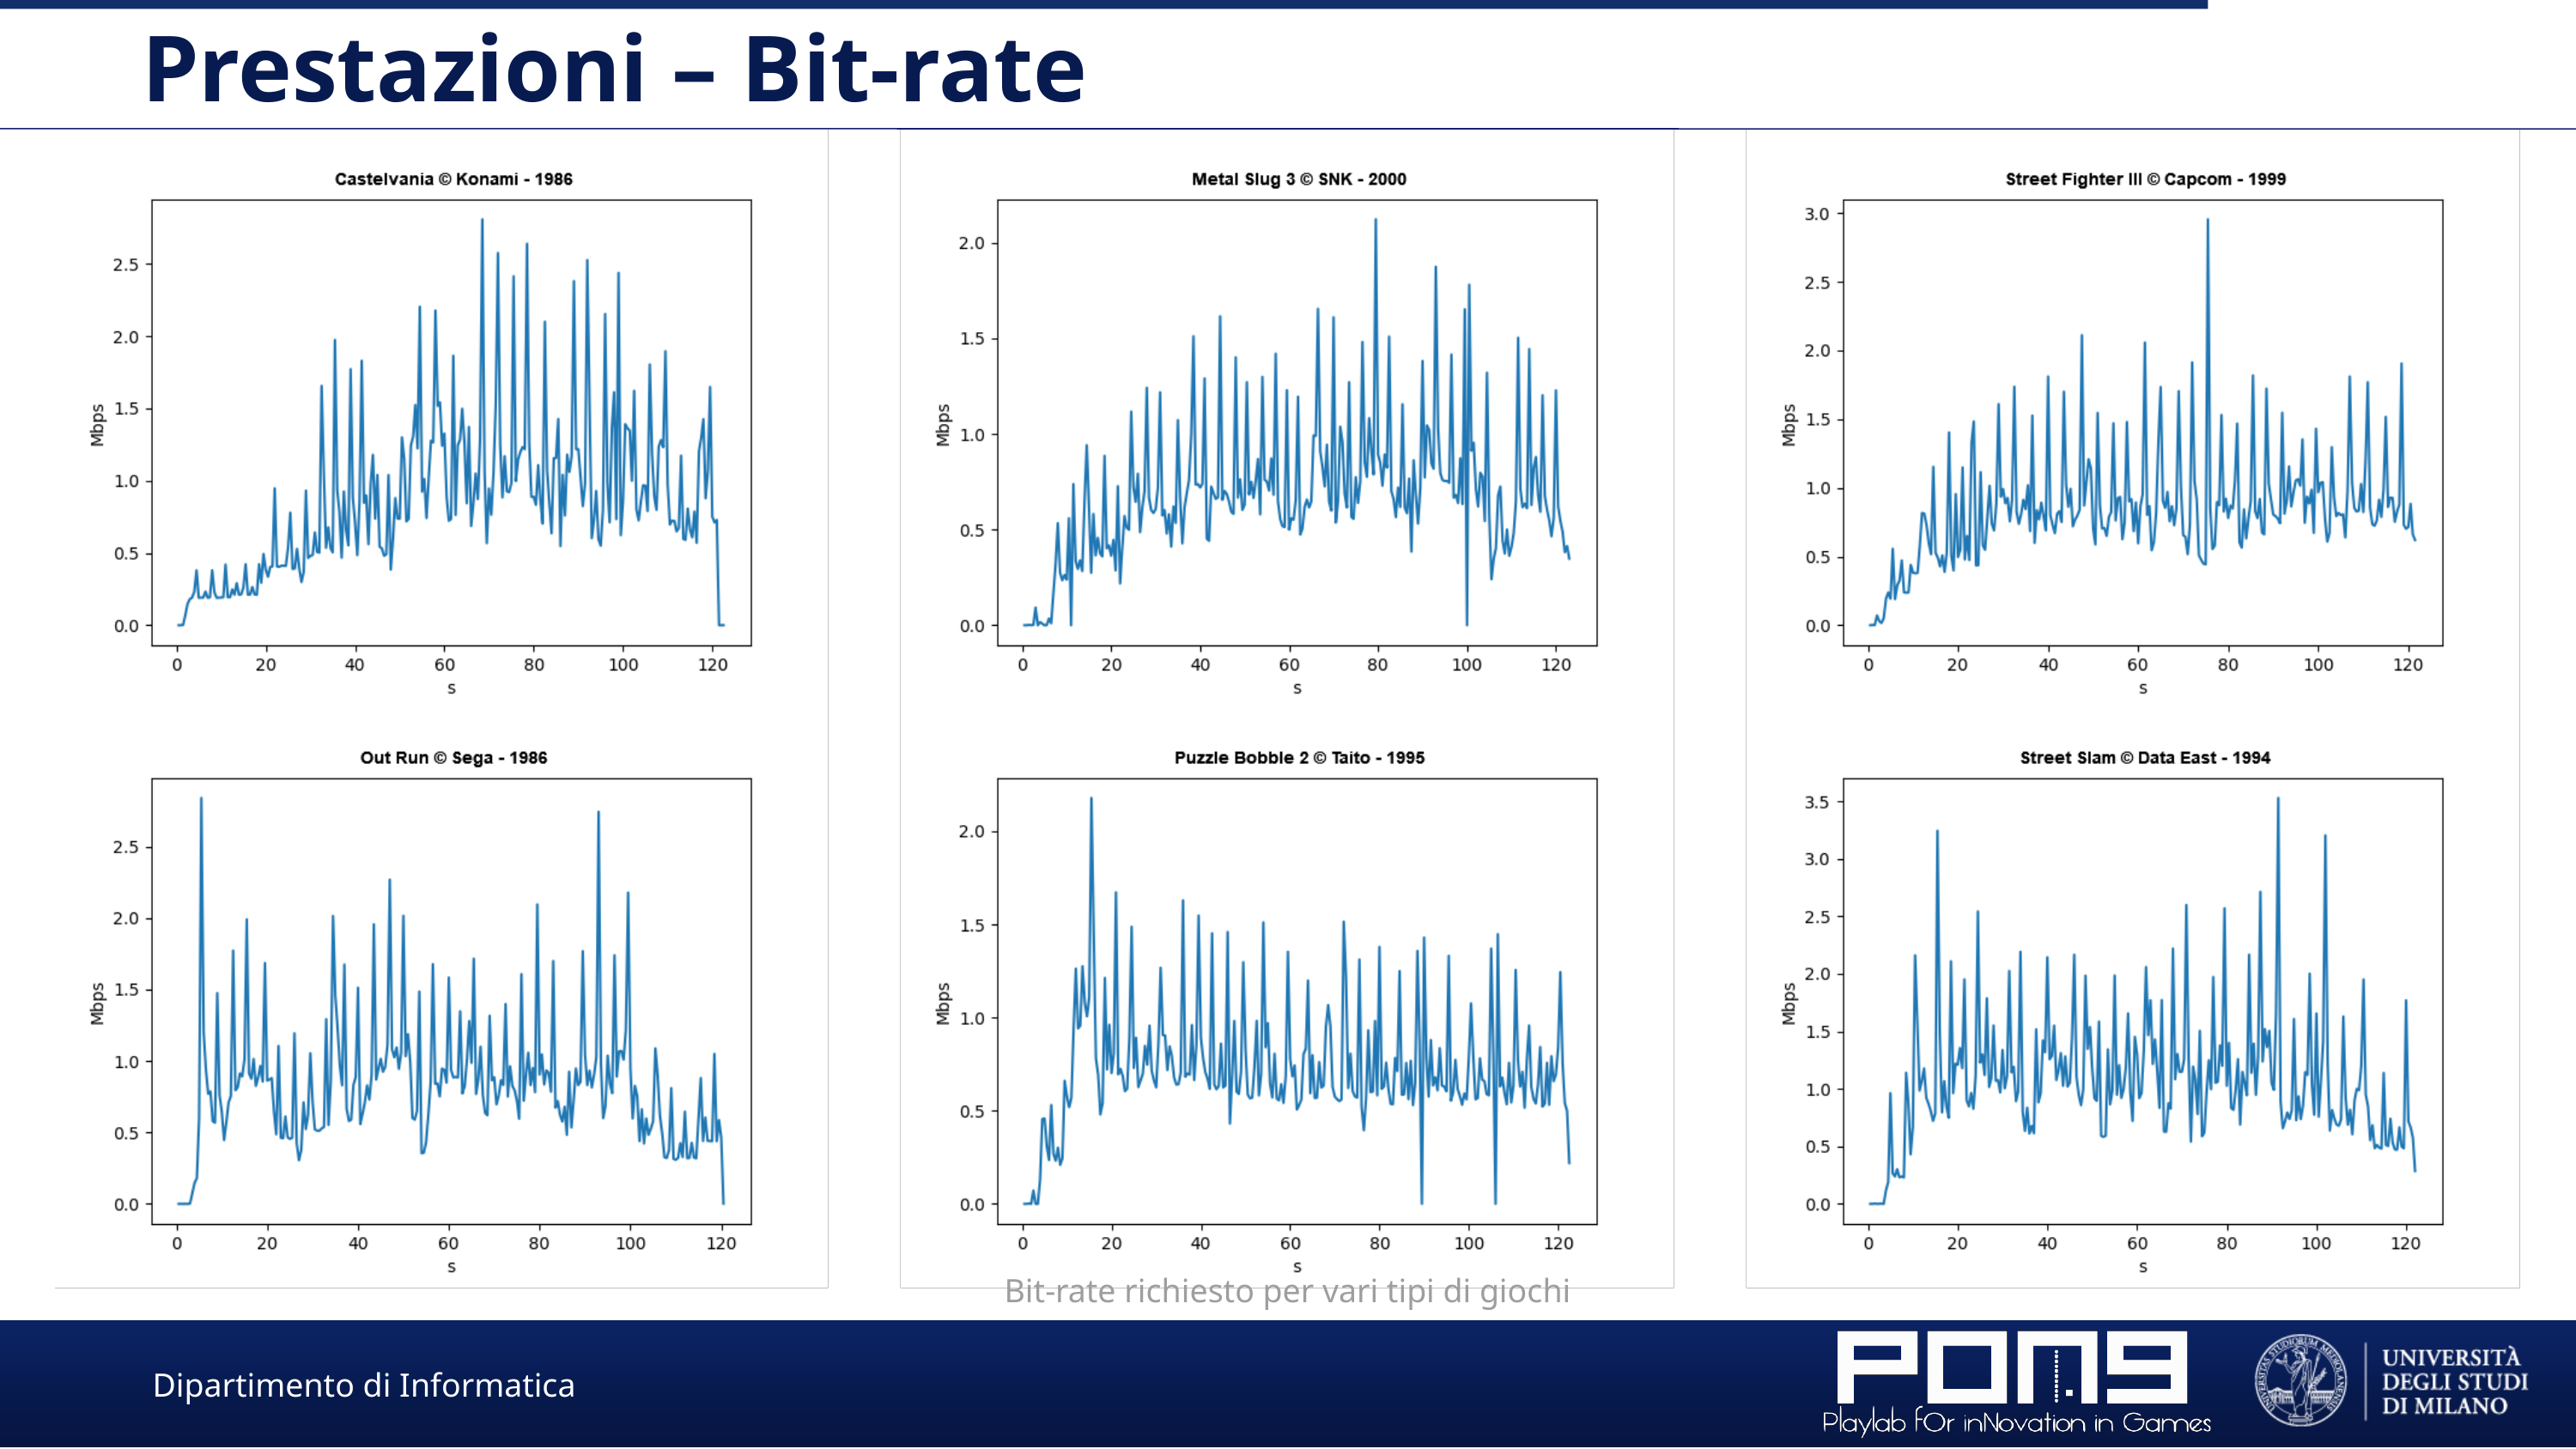

# Prestazioni – Bit-rate
Bit-rate richiesto per vari tipi di giochi
Dipartimento di Informatica